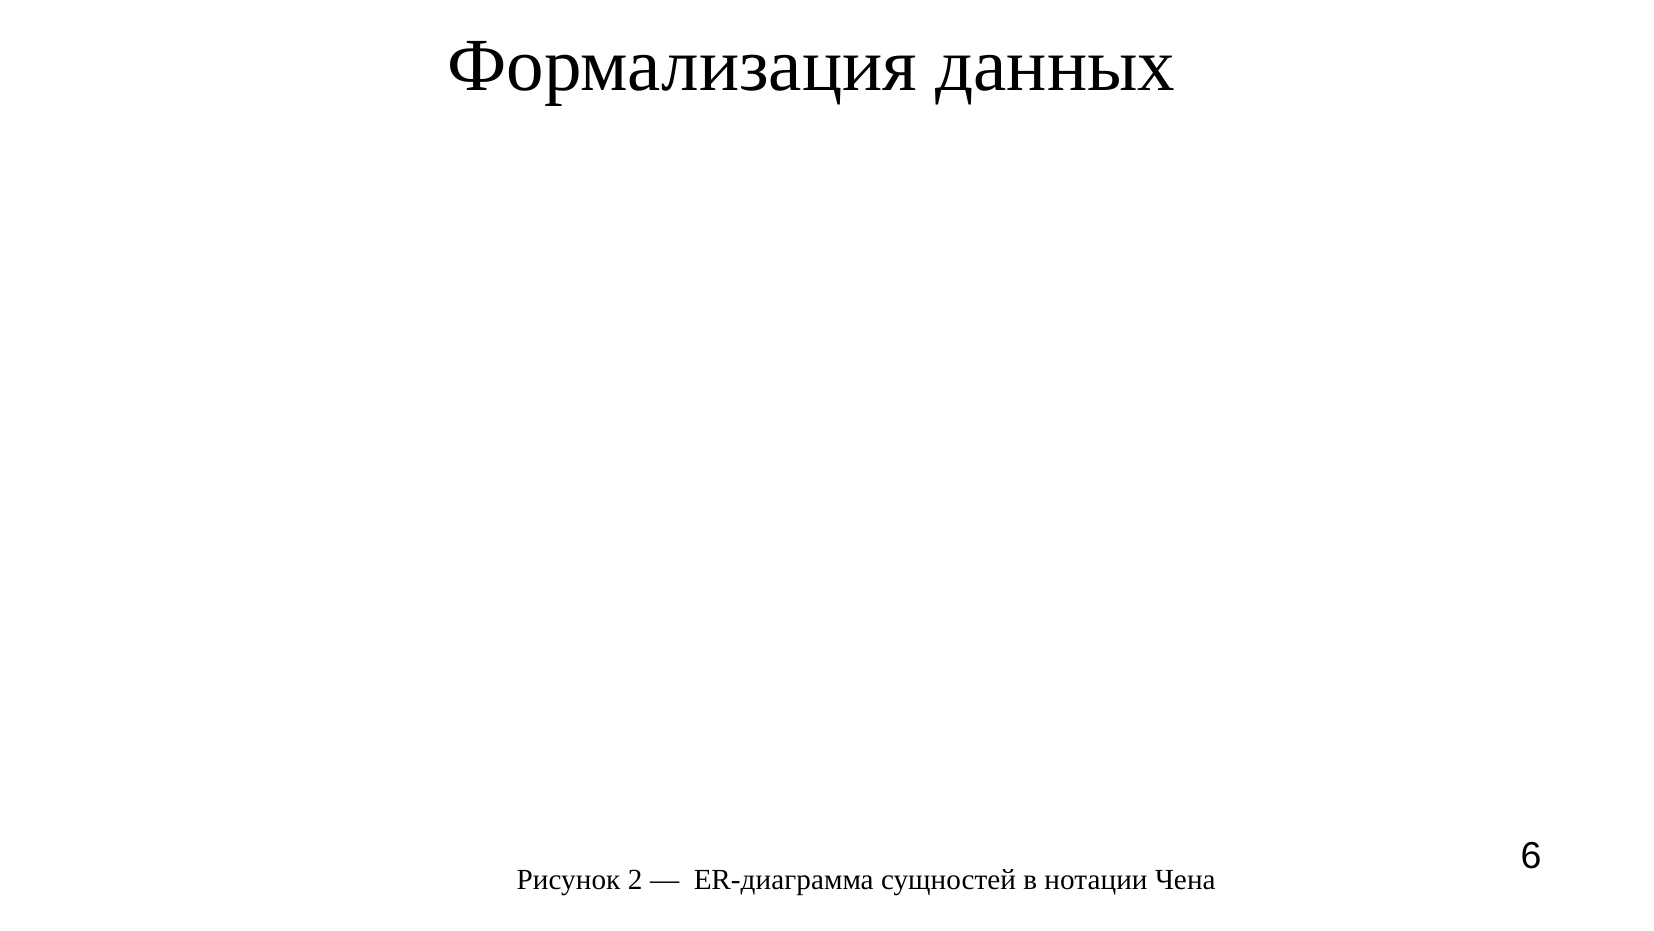

# Формализация данных
Рисунок 2 — ER-диаграмма сущностей в нотации Чена